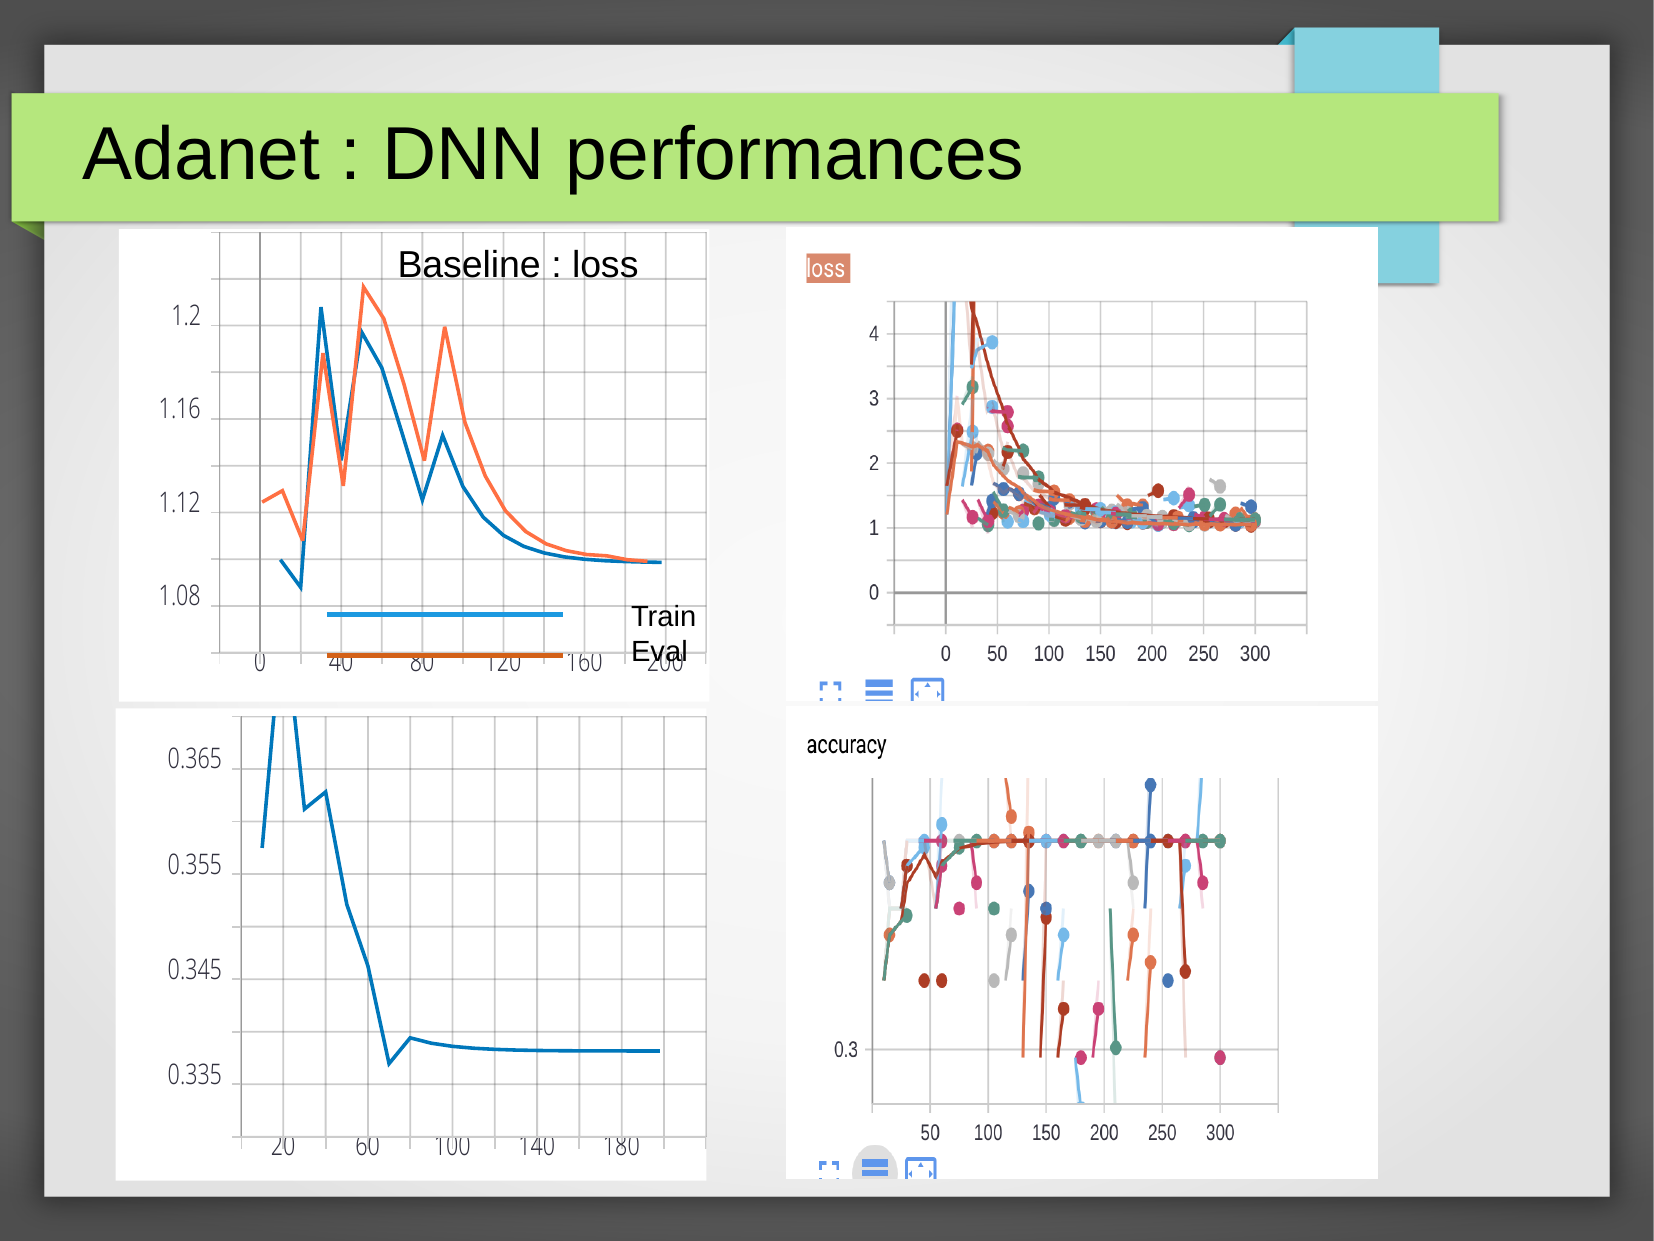

# Adanet : DNN performances
Baseline : loss
Train
Eval